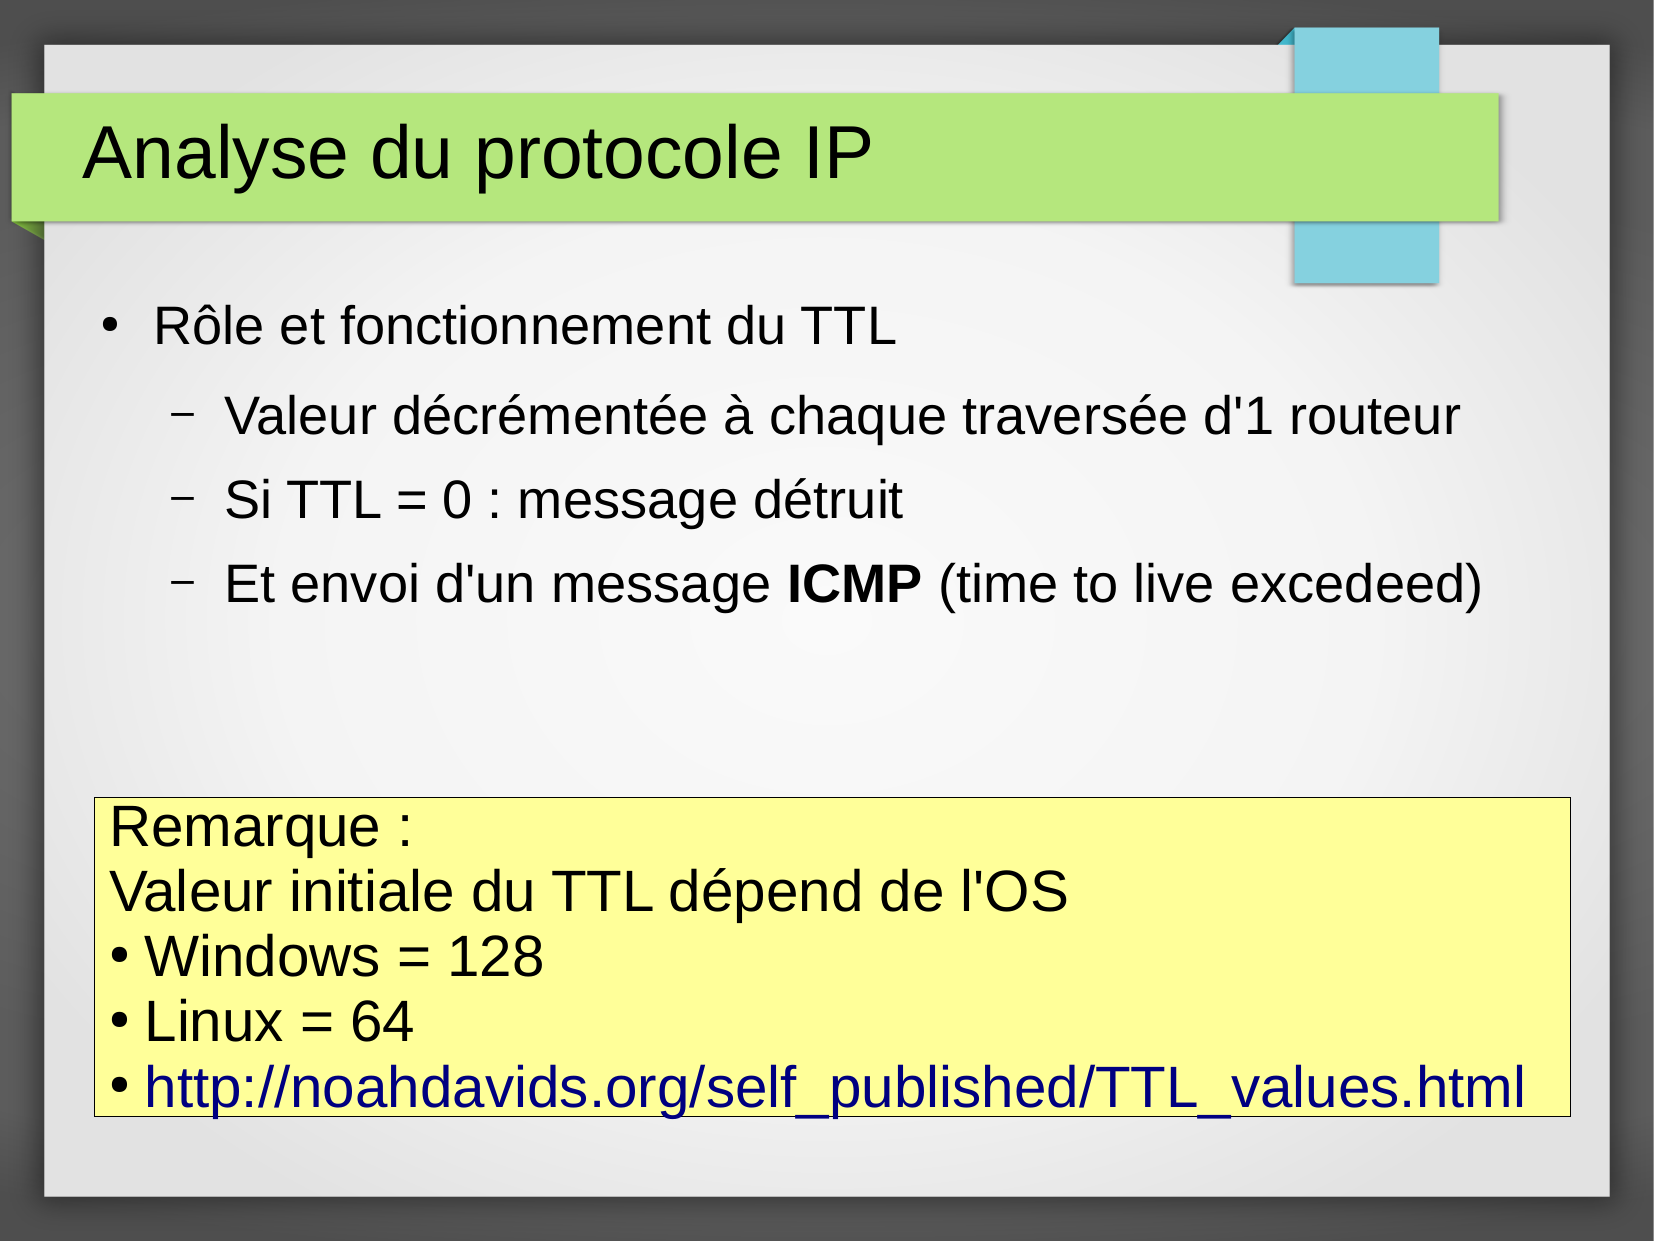

# Analyse du protocole IP
Rôle et fonctionnement du TTL
Valeur décrémentée à chaque traversée d'1 routeur
Si TTL = 0 : message détruit
Et envoi d'un message ICMP (time to live excedeed)
Remarque :
Valeur initiale du TTL dépend de l'OS
Windows = 128
Linux = 64
http://noahdavids.org/self_published/TTL_values.html